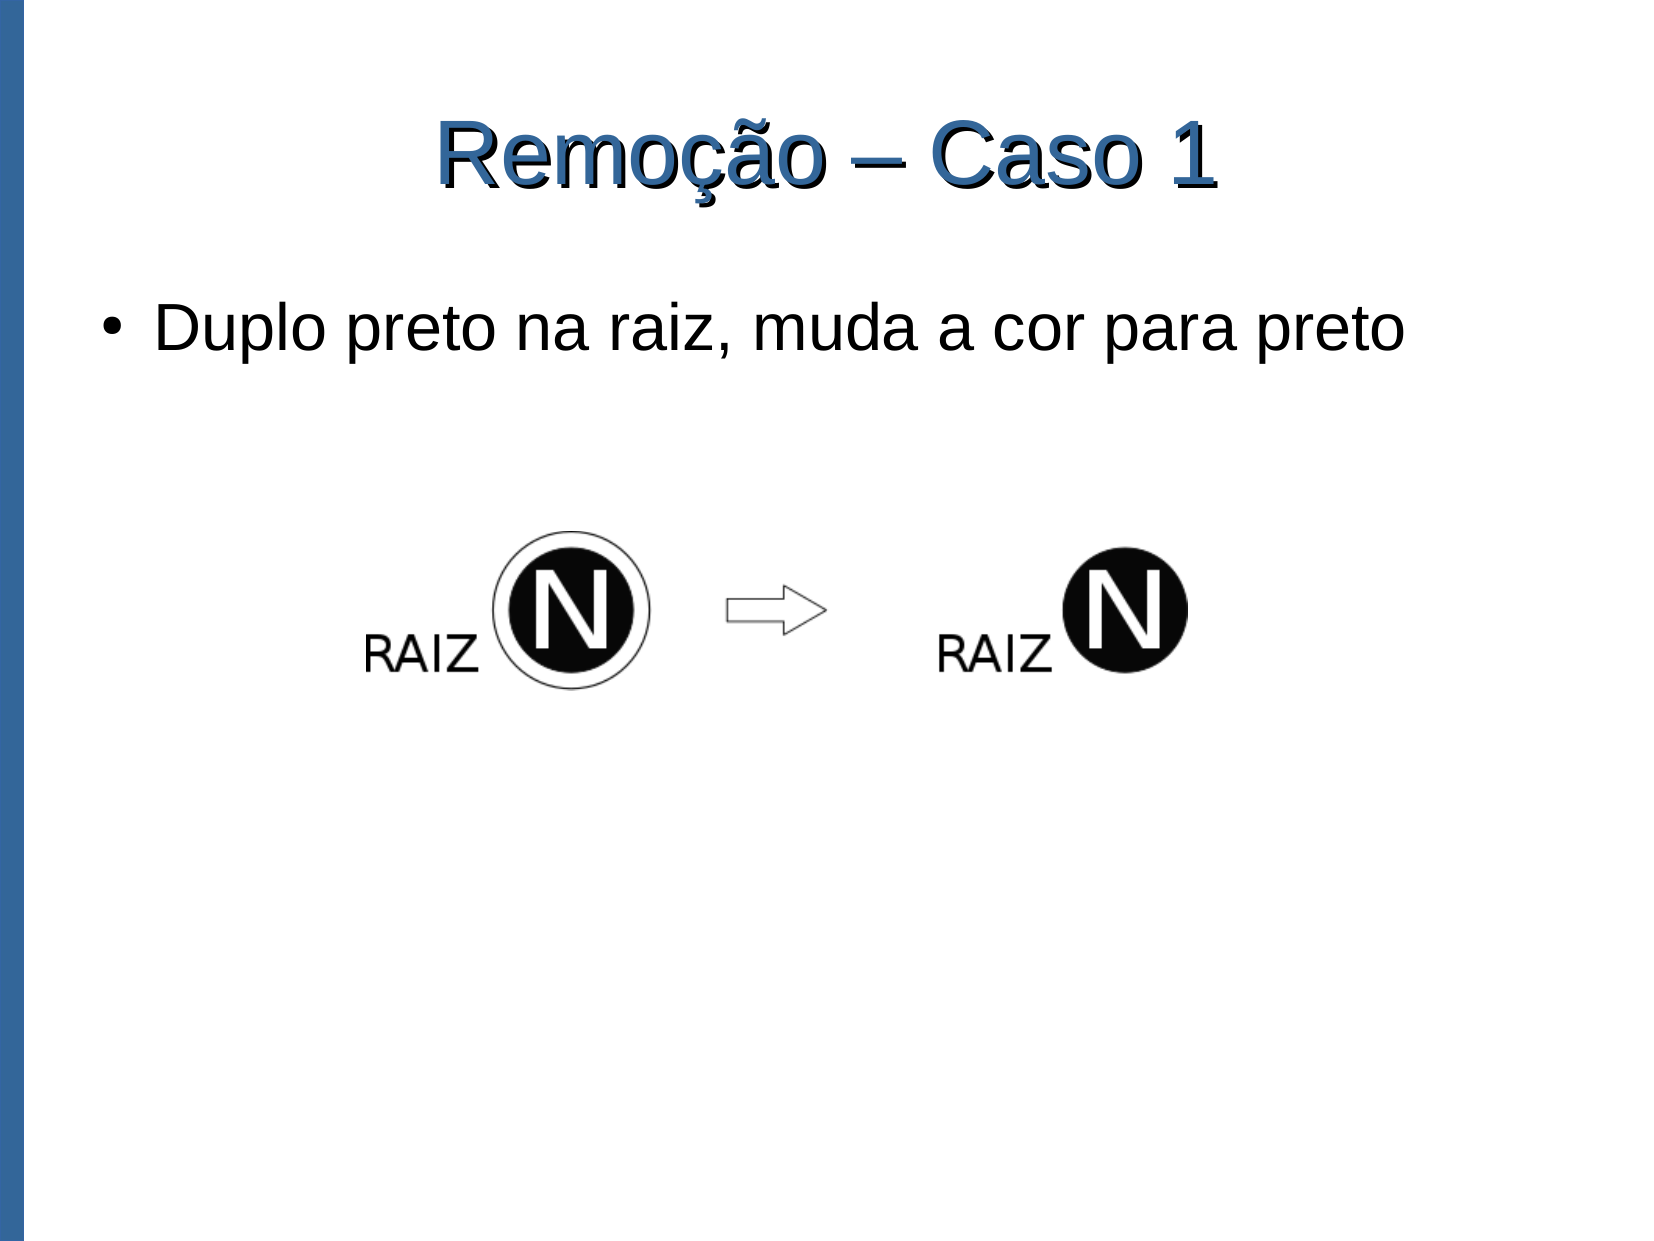

# Remoção – Caso 1
Duplo preto na raiz, muda a cor para preto